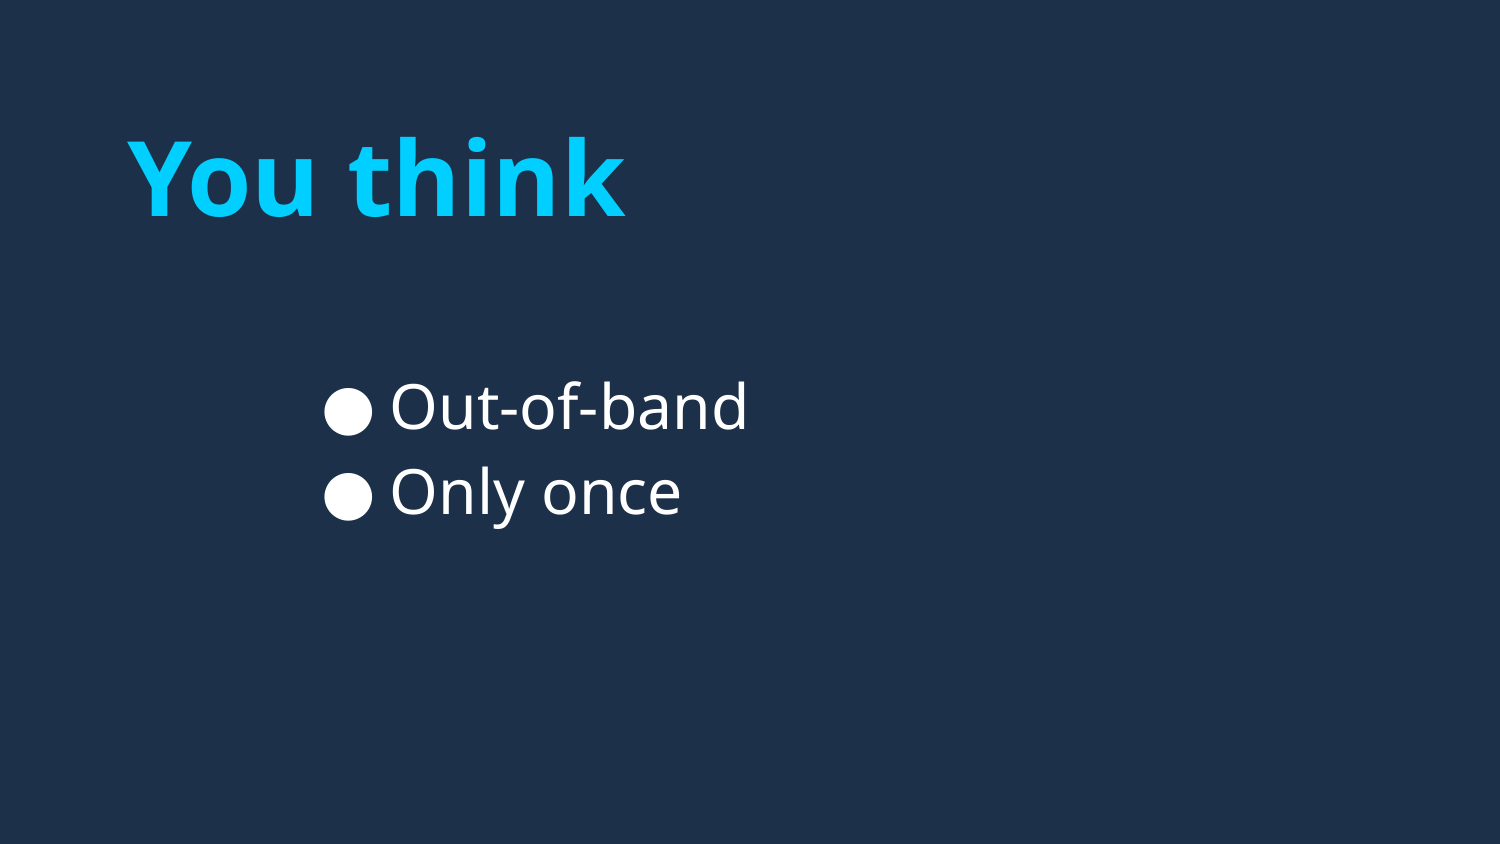

You think
You think
Out-of-band
Only once